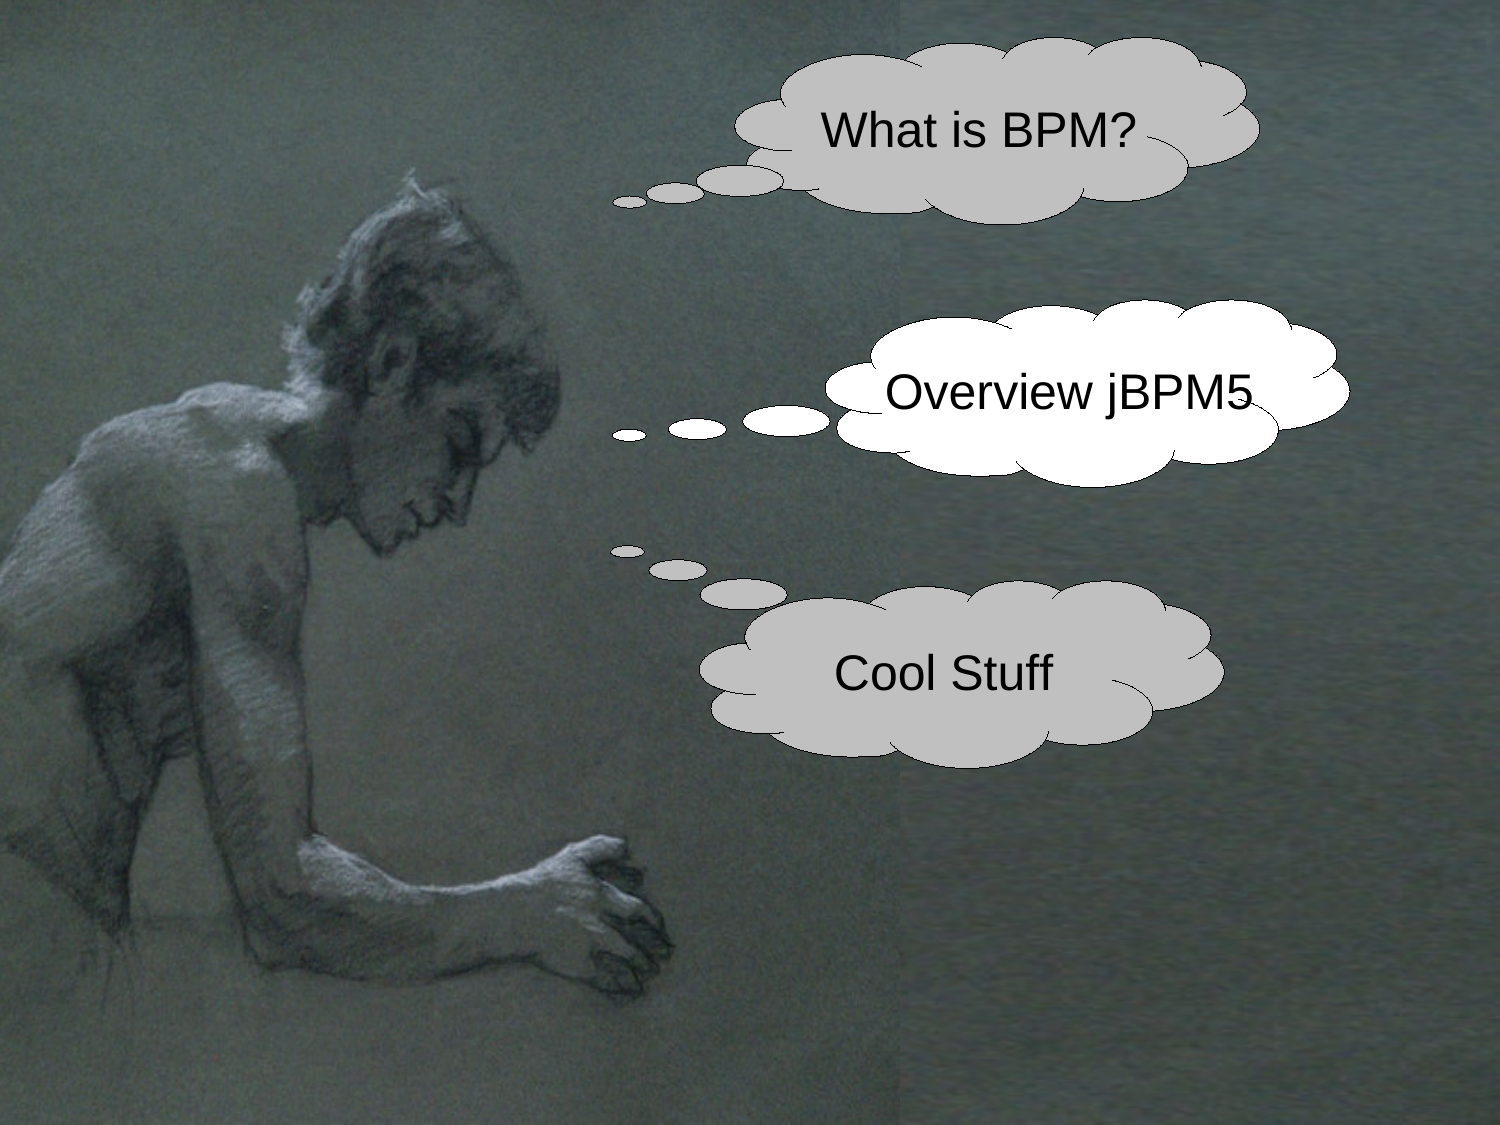

What is BPM?
Overview jBPM5
Cool Stuff